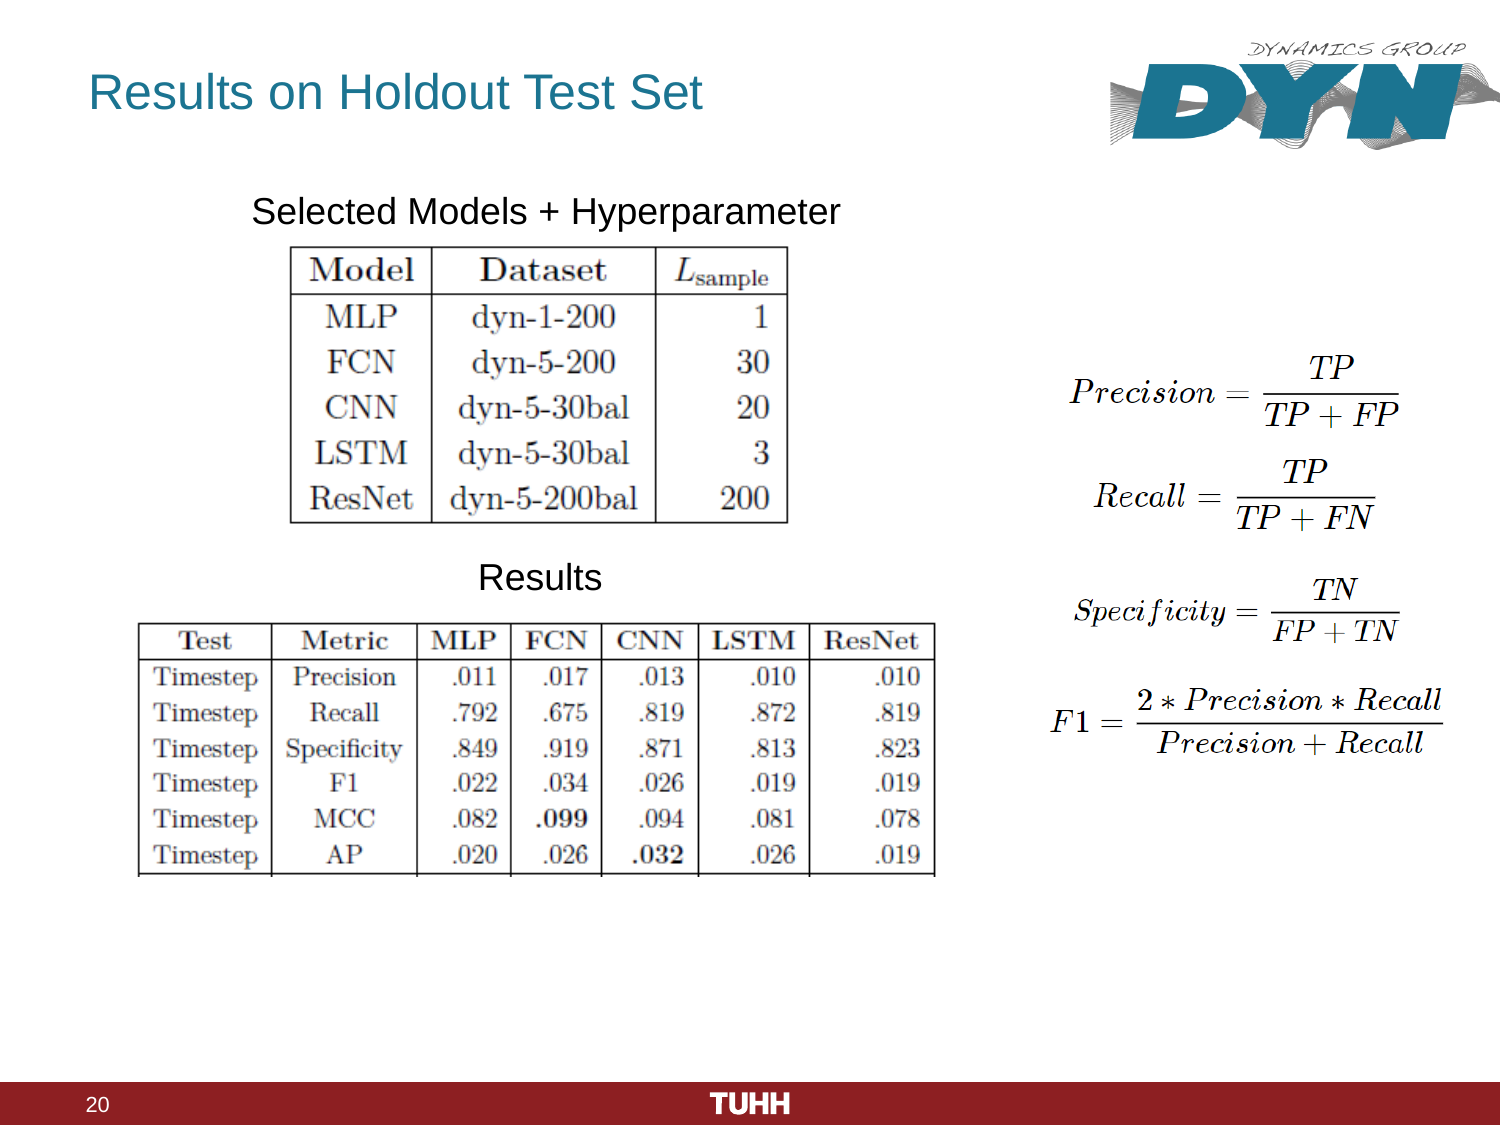

# Results on Holdout Test Set
Selected Models + Hyperparameter
Results